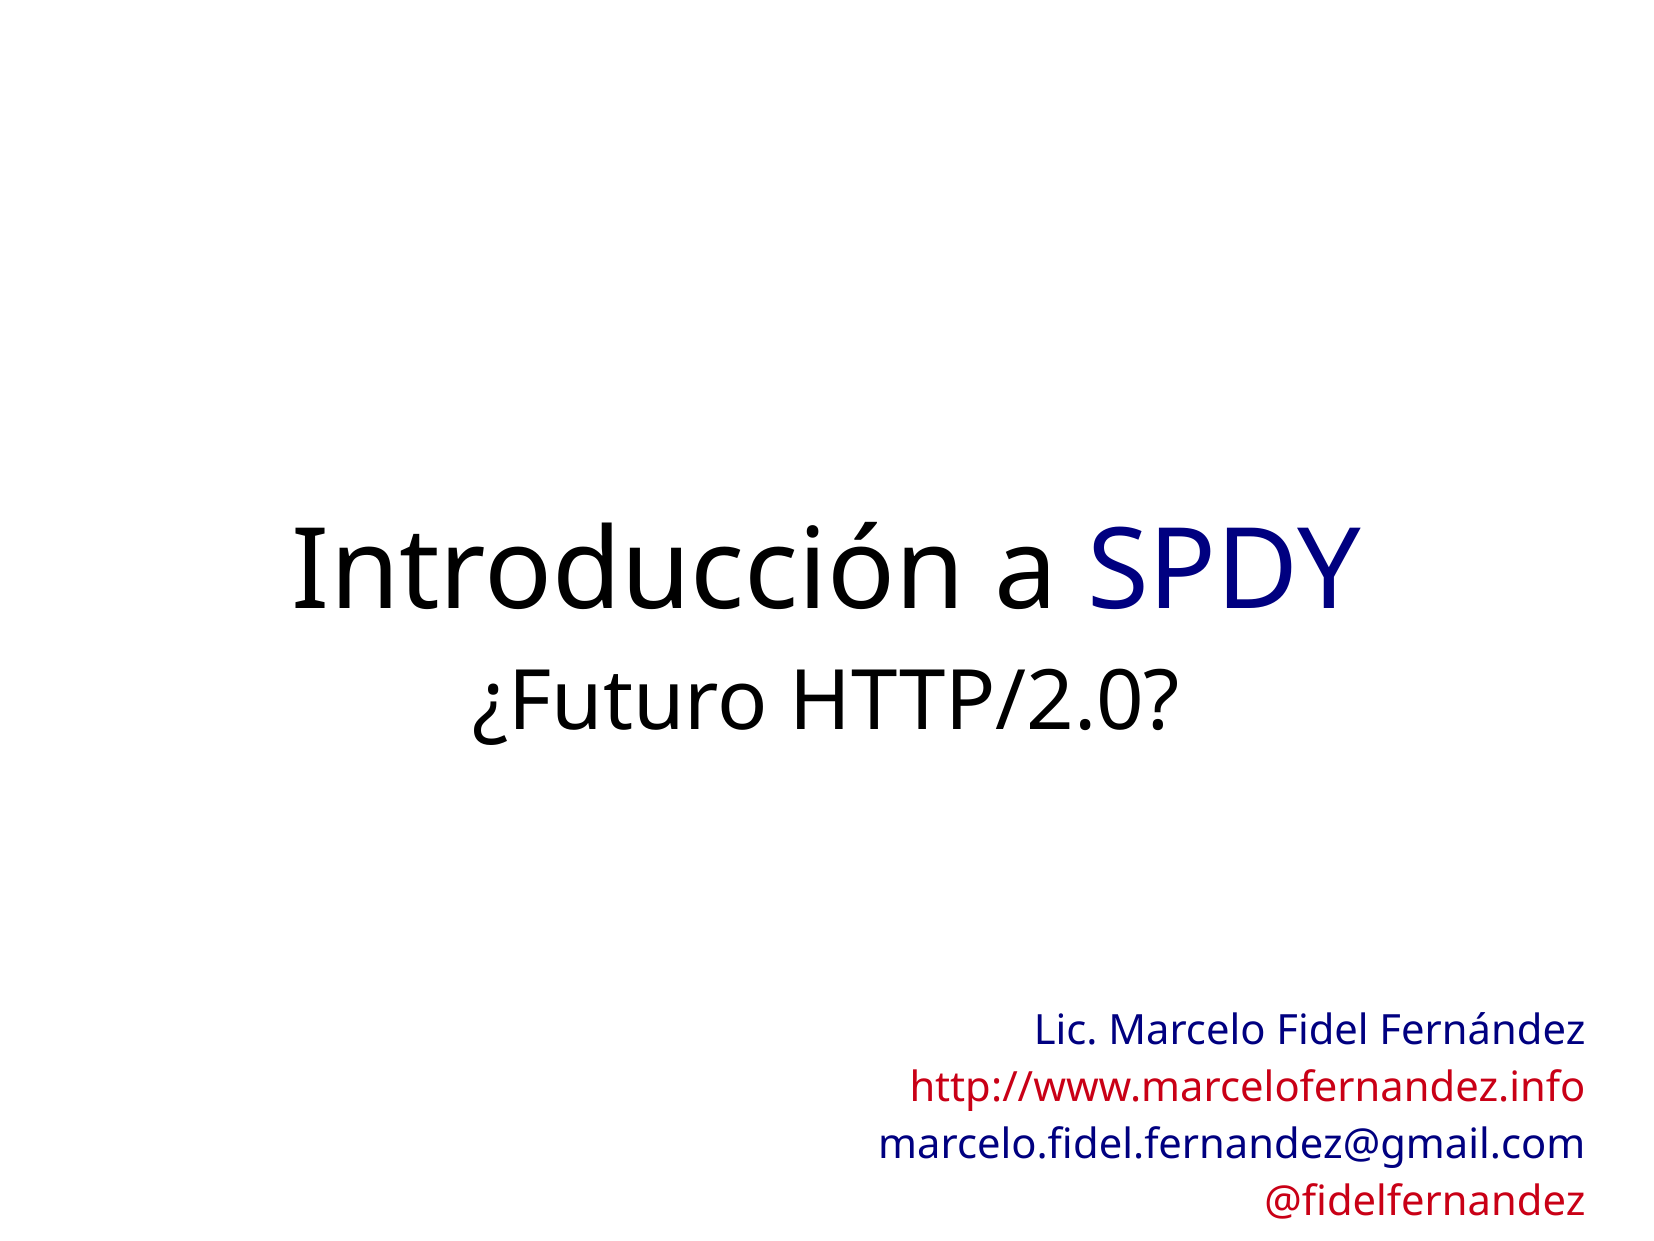

# Introducción a SPDY ¿Futuro HTTP/2.0?
Lic. Marcelo Fidel Fernández
http://www.marcelofernandez.info
marcelo.fidel.fernandez@gmail.com
@fidelfernandez